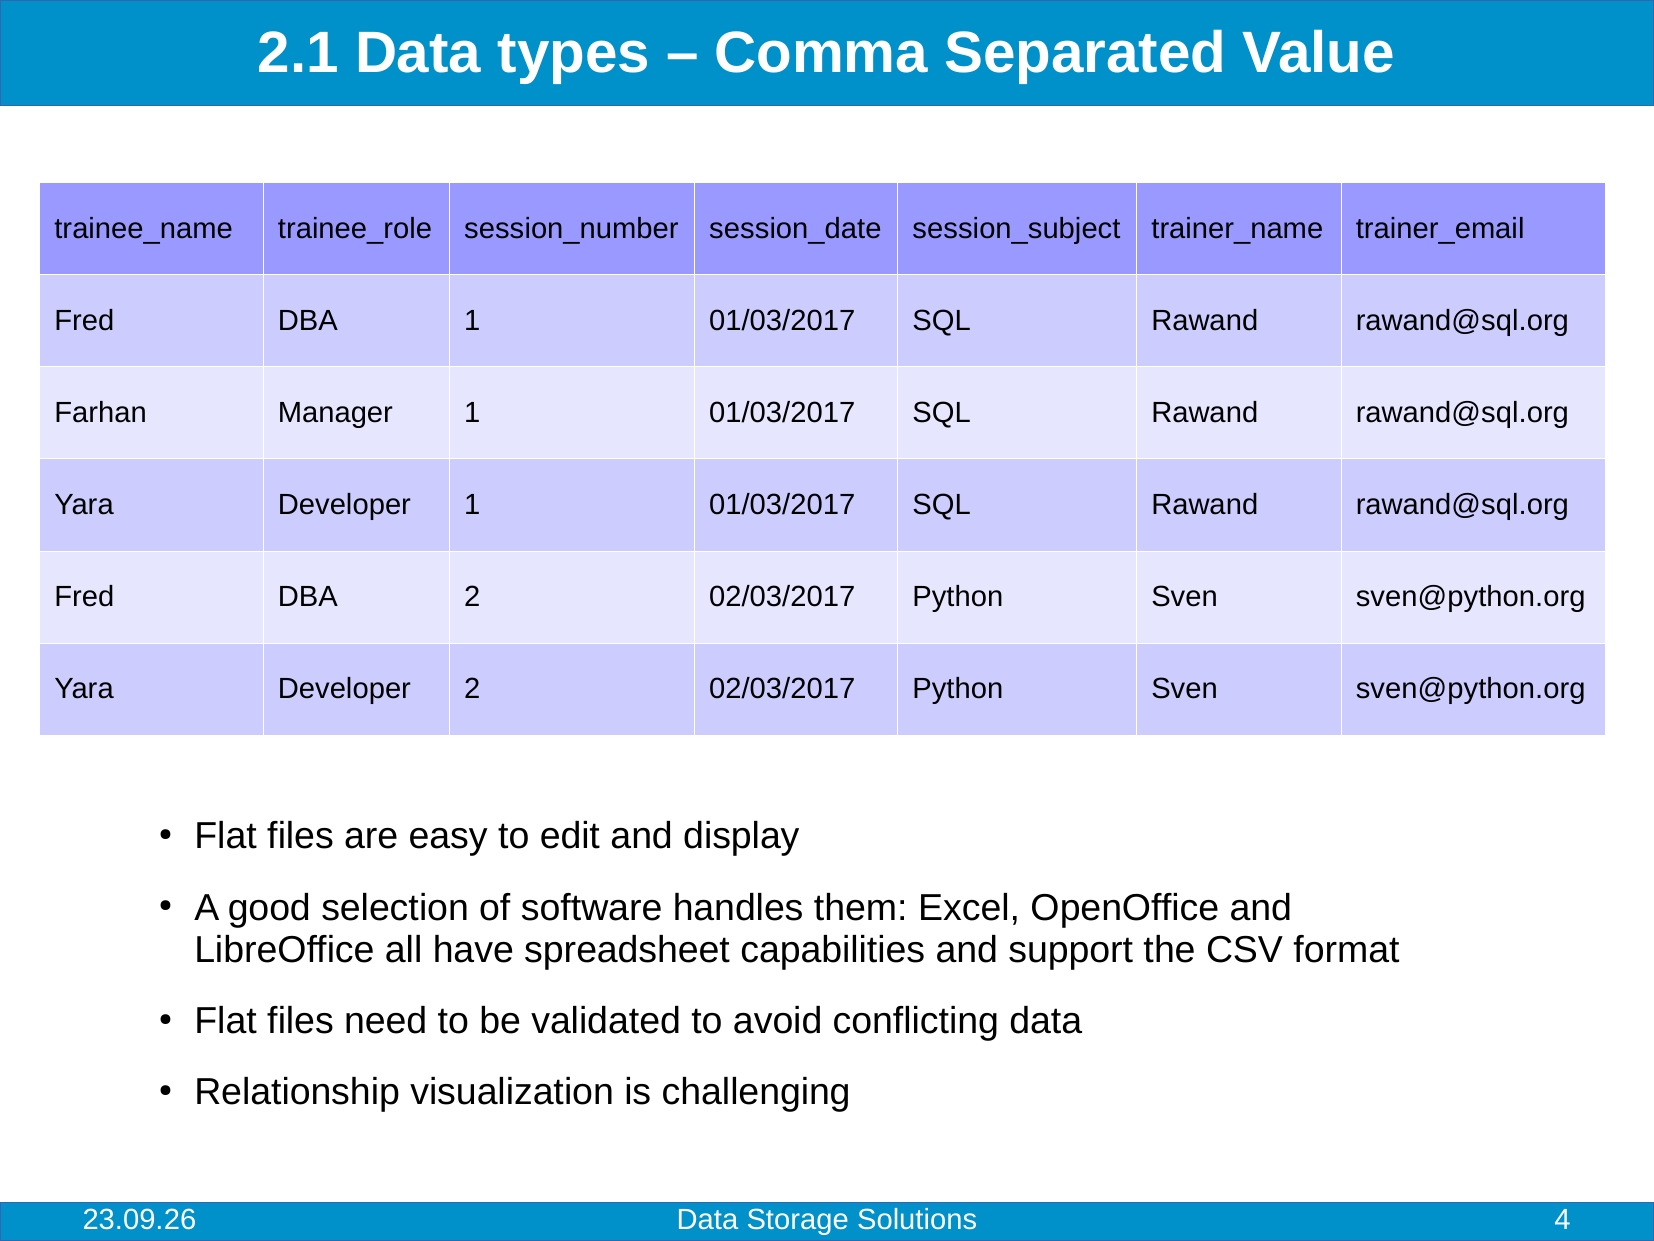

# 2.1 Data types – Comma Separated Value
| trainee\_name | trainee\_role | session\_number | session\_date | session\_subject | trainer\_name | trainer\_email |
| --- | --- | --- | --- | --- | --- | --- |
| Fred | DBA | 1 | 01/03/2017 | SQL | Rawand | rawand@sql.org |
| Farhan | Manager | 1 | 01/03/2017 | SQL | Rawand | rawand@sql.org |
| Yara | Developer | 1 | 01/03/2017 | SQL | Rawand | rawand@sql.org |
| Fred | DBA | 2 | 02/03/2017 | Python | Sven | sven@python.org |
| Yara | Developer | 2 | 02/03/2017 | Python | Sven | sven@python.org |
Flat files are easy to edit and display
A good selection of software handles them: Excel, OpenOffice and LibreOffice all have spreadsheet capabilities and support the CSV format
Flat files need to be validated to avoid conflicting data
Relationship visualization is challenging
Data Storage Solutions
4